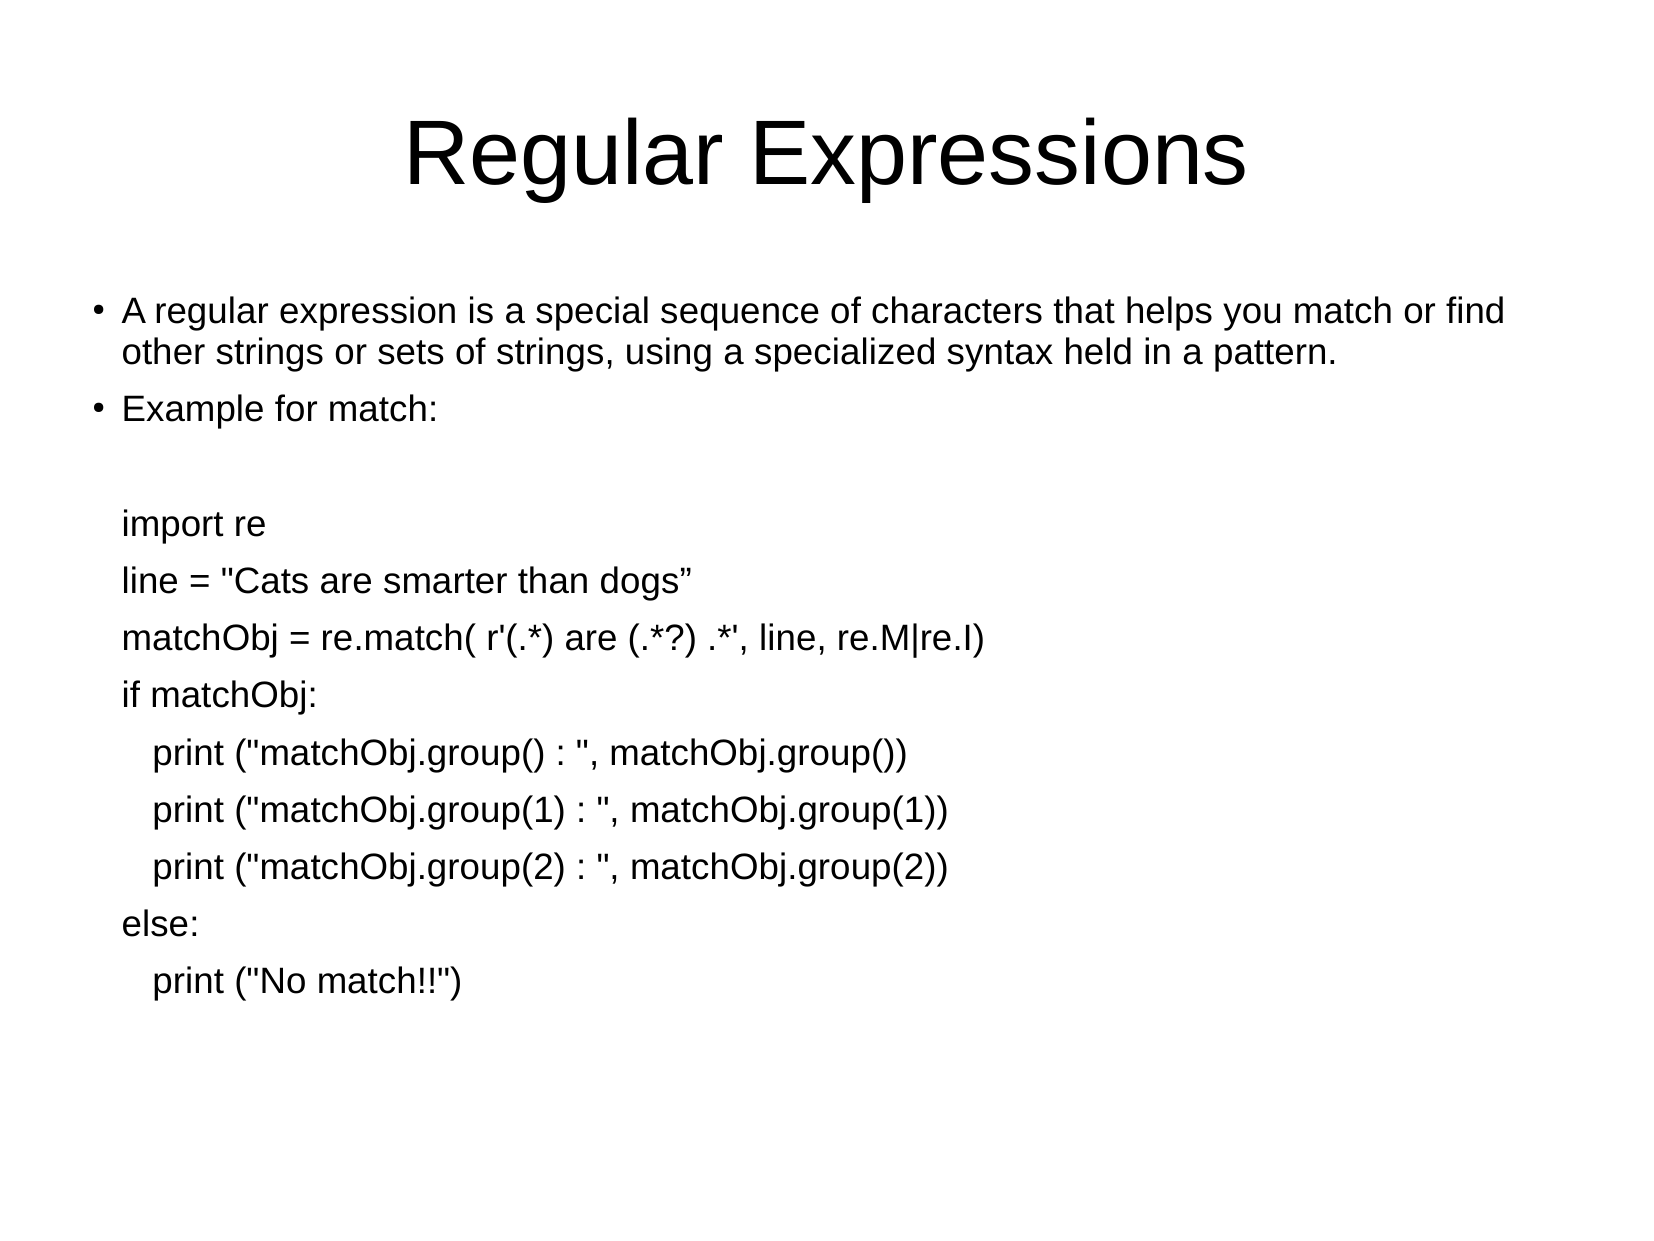

# Regular Expressions
A regular expression is a special sequence of characters that helps you match or find other strings or sets of strings, using a specialized syntax held in a pattern.
Example for match:
import re
line = "Cats are smarter than dogs”
matchObj = re.match( r'(.*) are (.*?) .*', line, re.M|re.I)
if matchObj:
 print ("matchObj.group() : ", matchObj.group())
 print ("matchObj.group(1) : ", matchObj.group(1))
 print ("matchObj.group(2) : ", matchObj.group(2))
else:
 print ("No match!!")